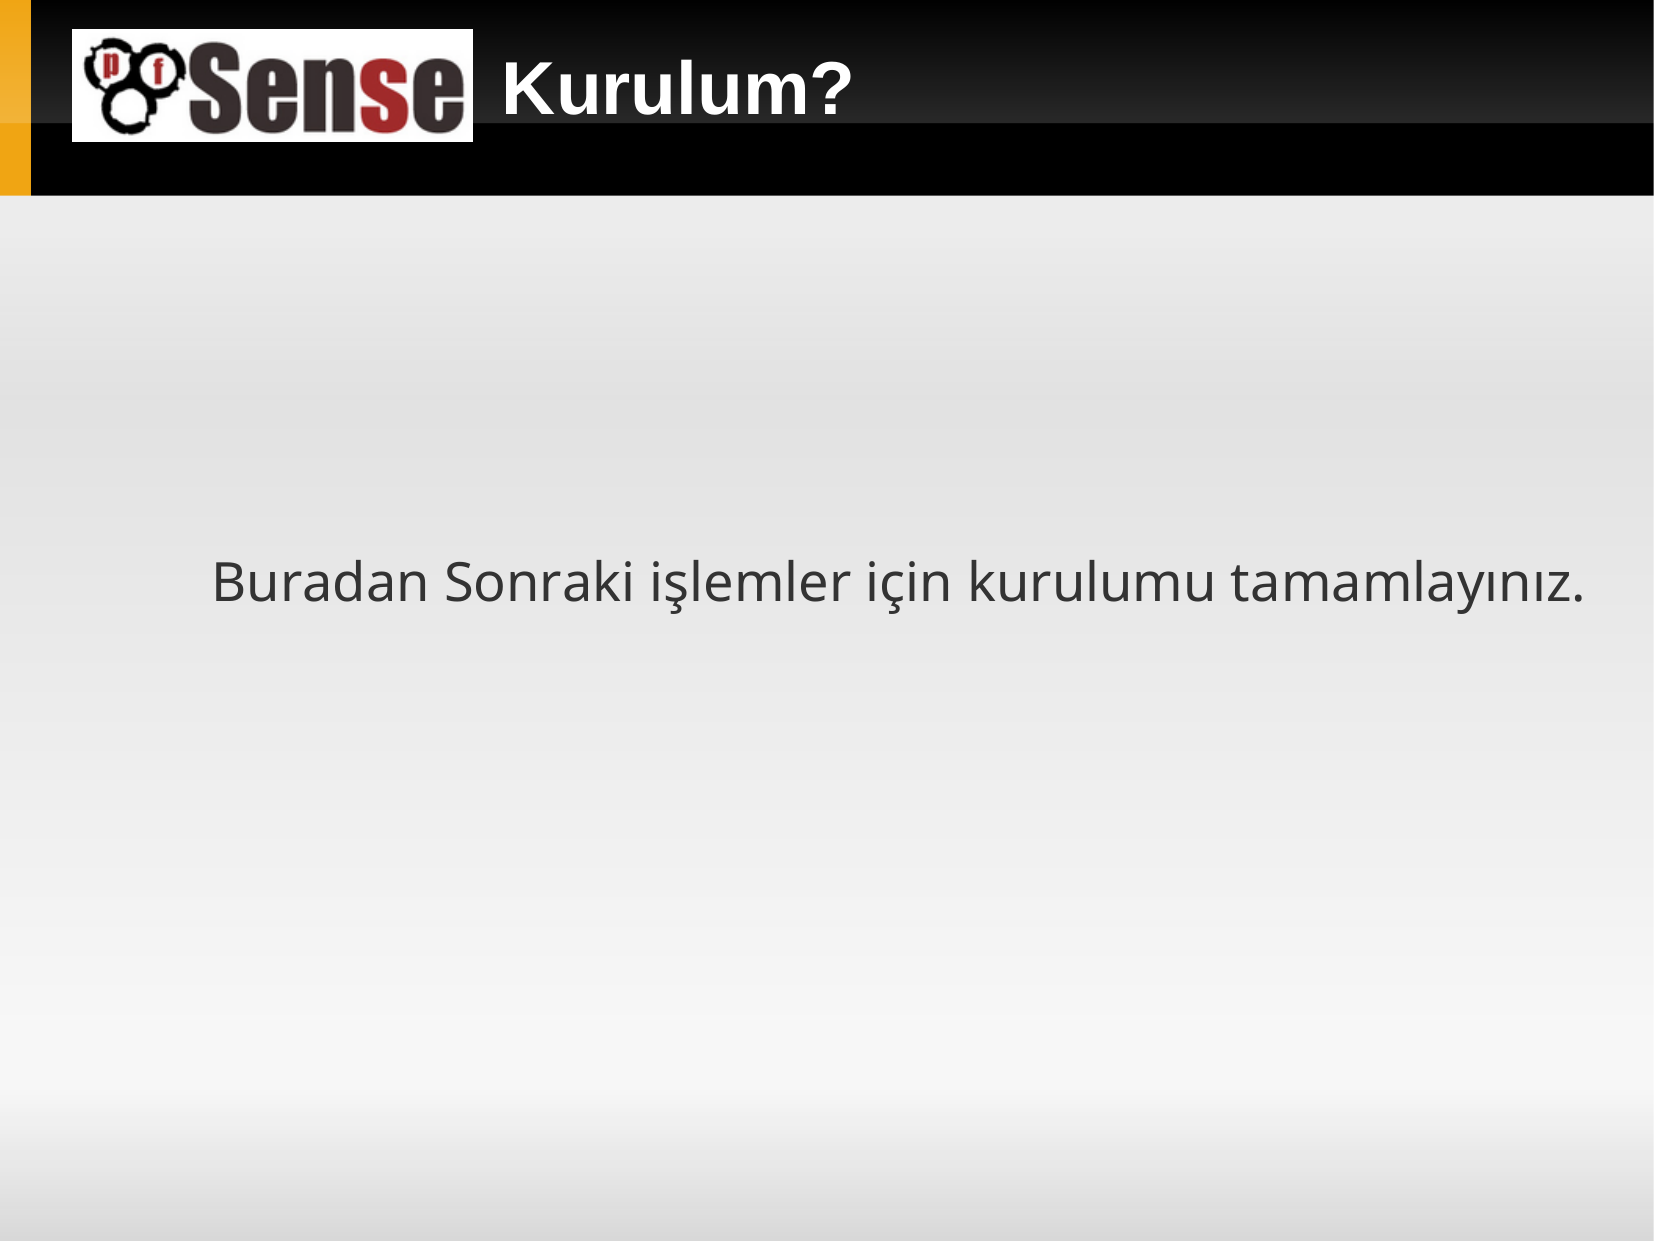

# Kurulum?
Buradan Sonraki işlemler için kurulumu tamamlayınız.